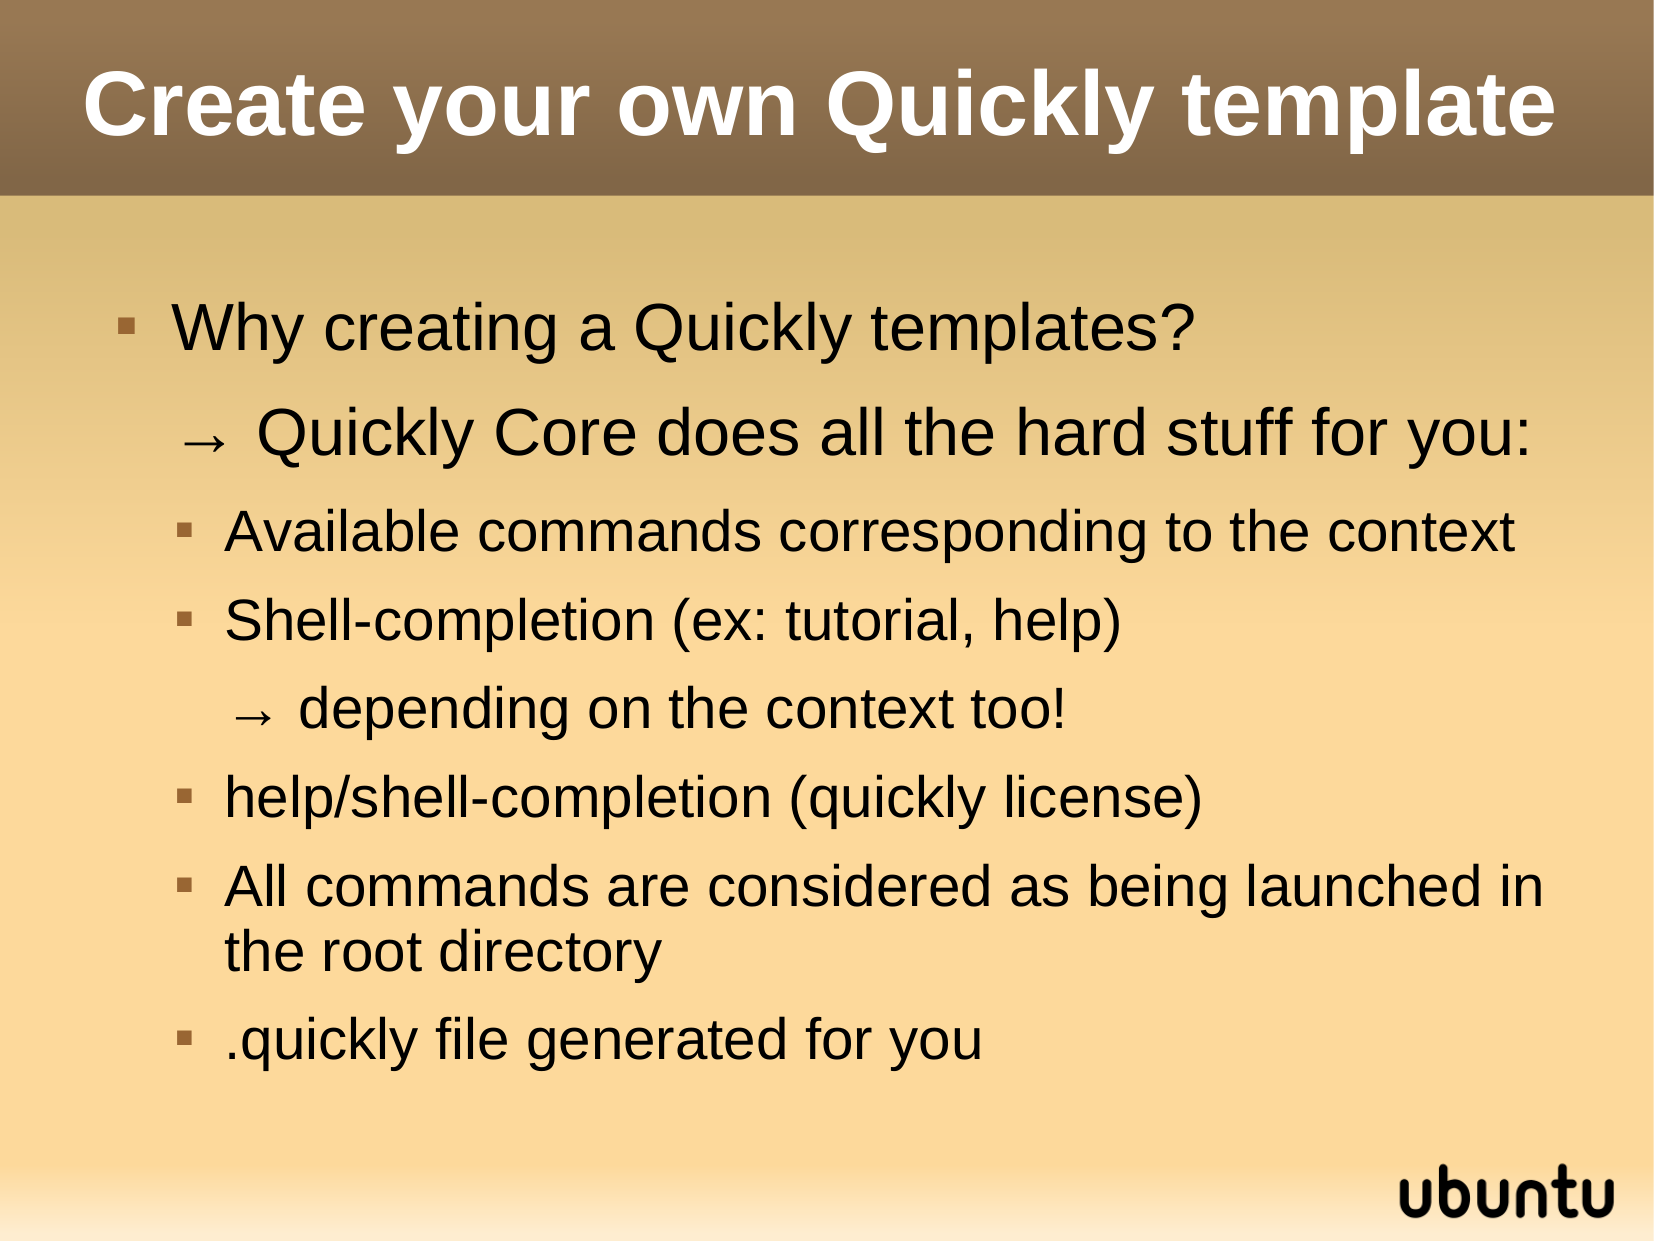

# Create your own Quickly template
Why creating a Quickly templates?
→ Quickly Core does all the hard stuff for you:
Available commands corresponding to the context
Shell-completion (ex: tutorial, help)
→ depending on the context too!
help/shell-completion (quickly license)
All commands are considered as being launched in the root directory
.quickly file generated for you